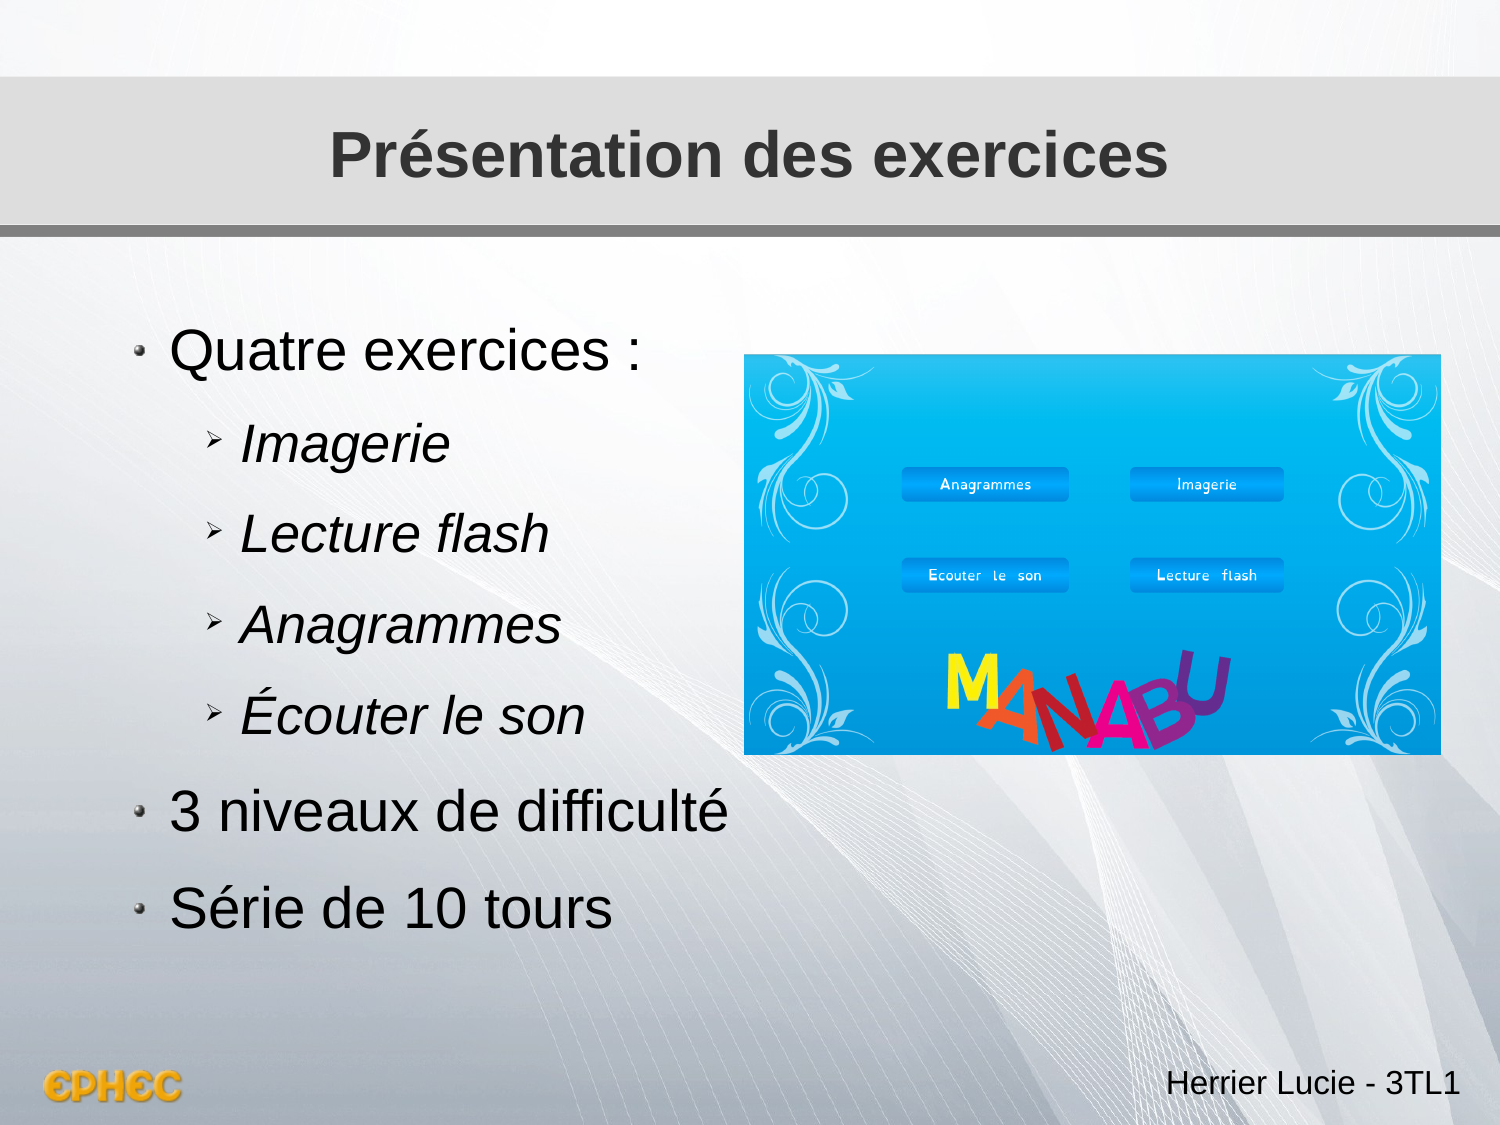

# Présentation des exercices
Quatre exercices :
Imagerie
Lecture flash
Anagrammes
Écouter le son
3 niveaux de difficulté
Série de 10 tours
Herrier Lucie - 3TL1